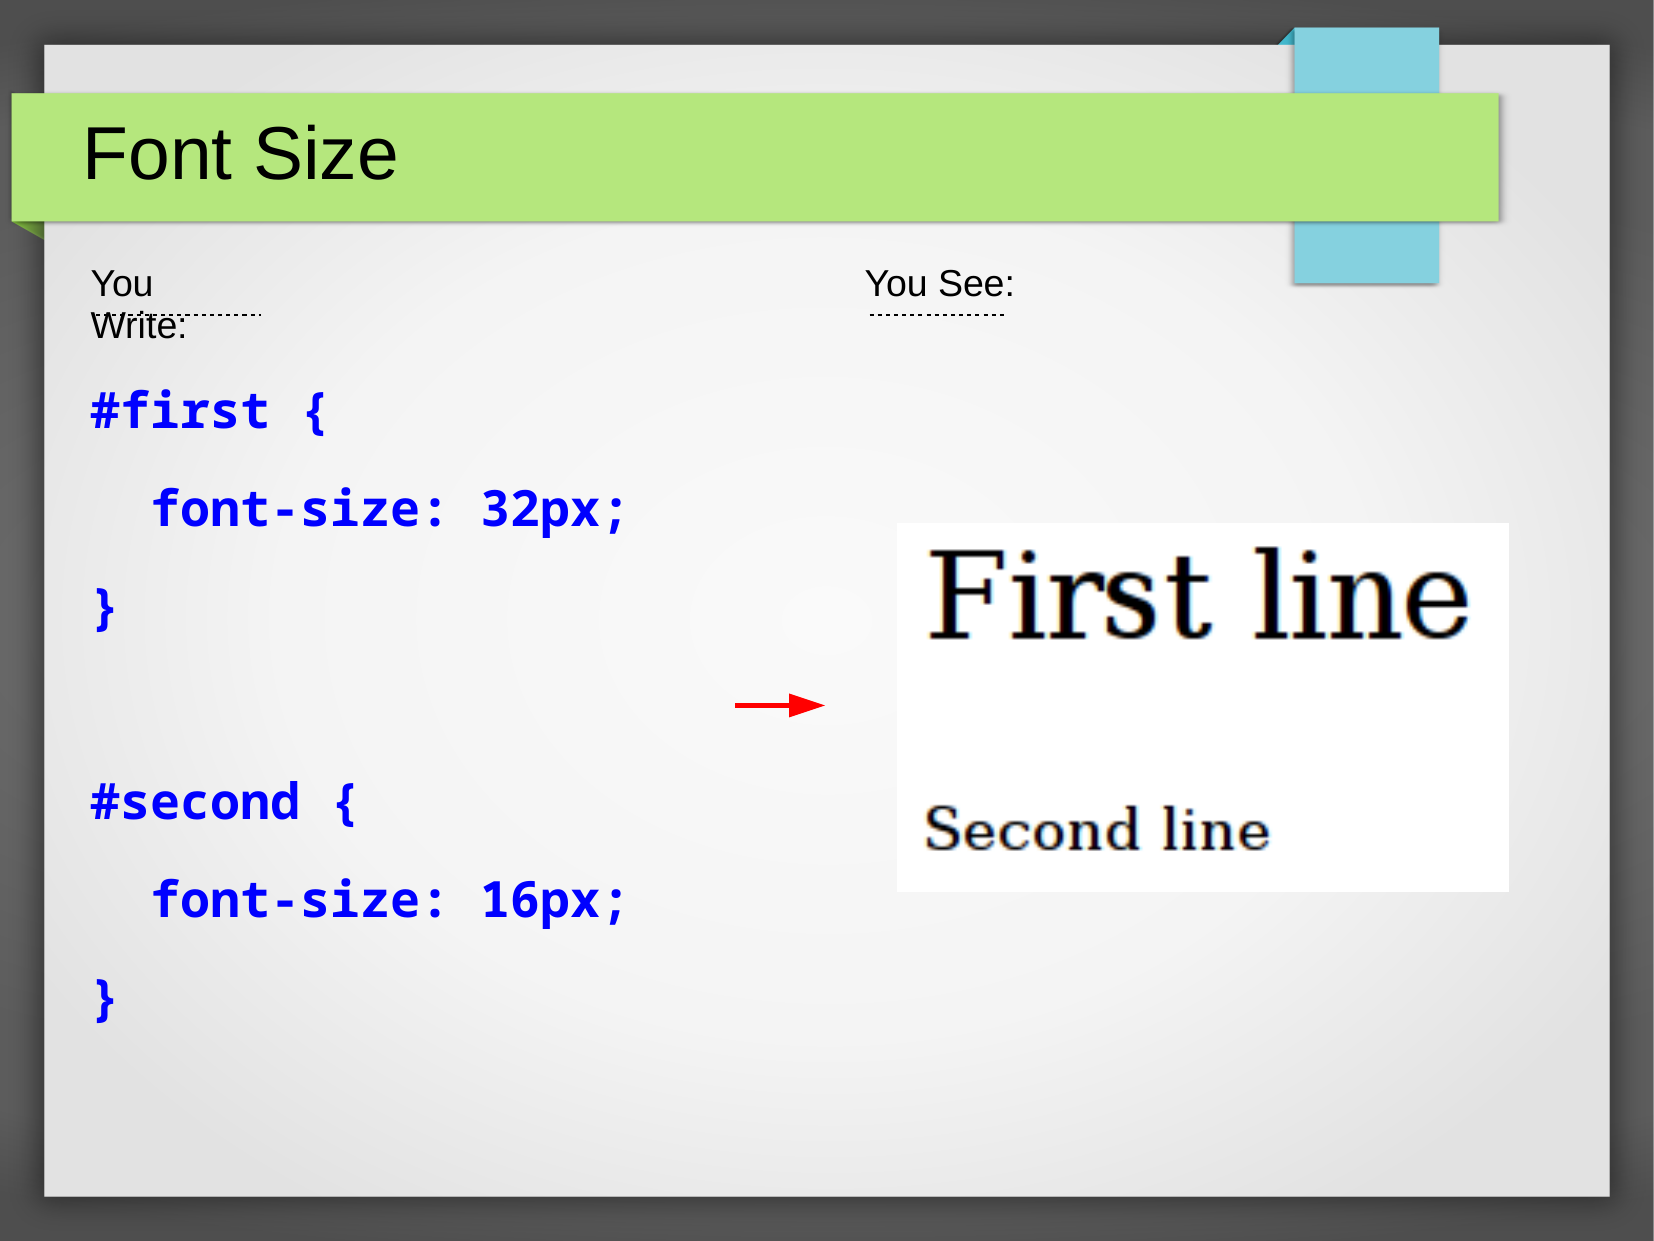

# Font Size
You Write:
You See:
#first {
 font-size: 32px;
}
#second {
 font-size: 16px;
}